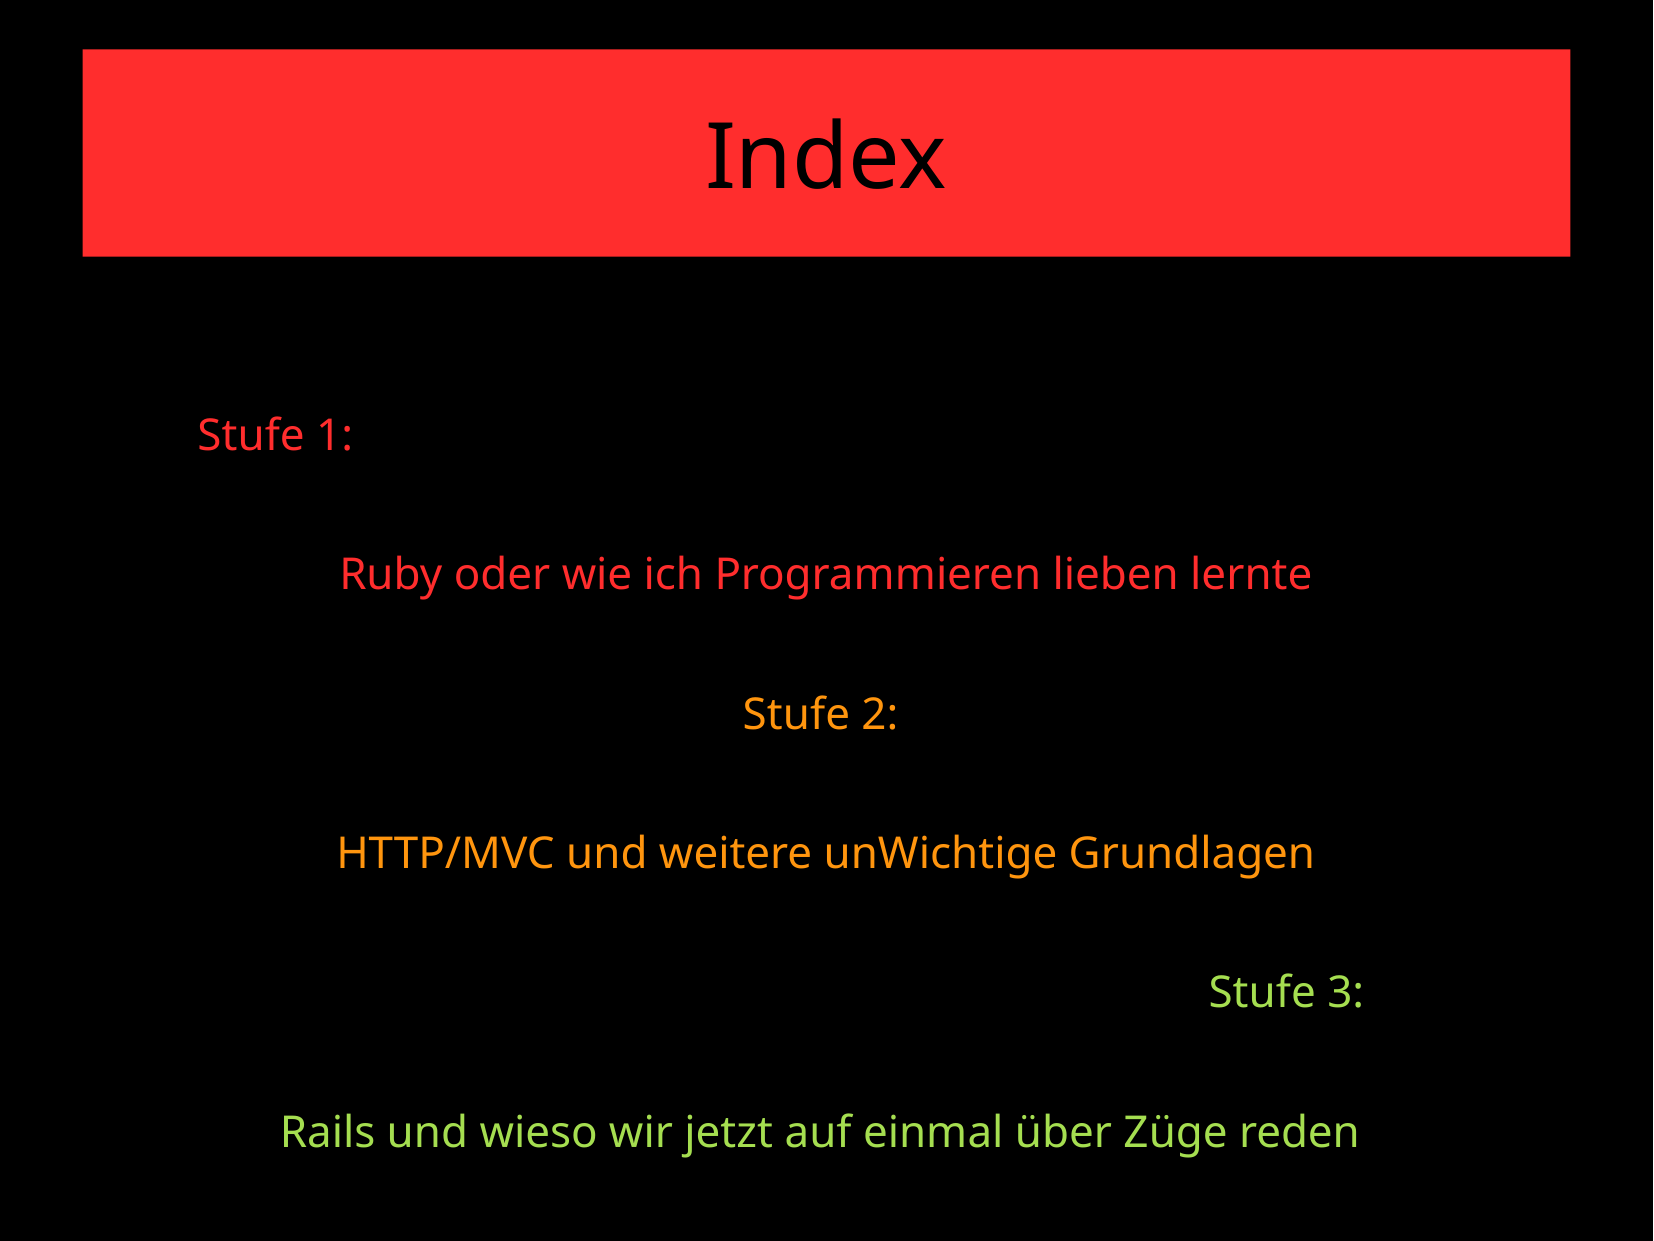

# Index
 Stufe 1:
Ruby oder wie ich Programmieren lieben lernte
Stufe 2:
HTTP/MVC und weitere unWichtige Grundlagen
 Stufe 3:
Rails und wieso wir jetzt auf einmal über Züge reden